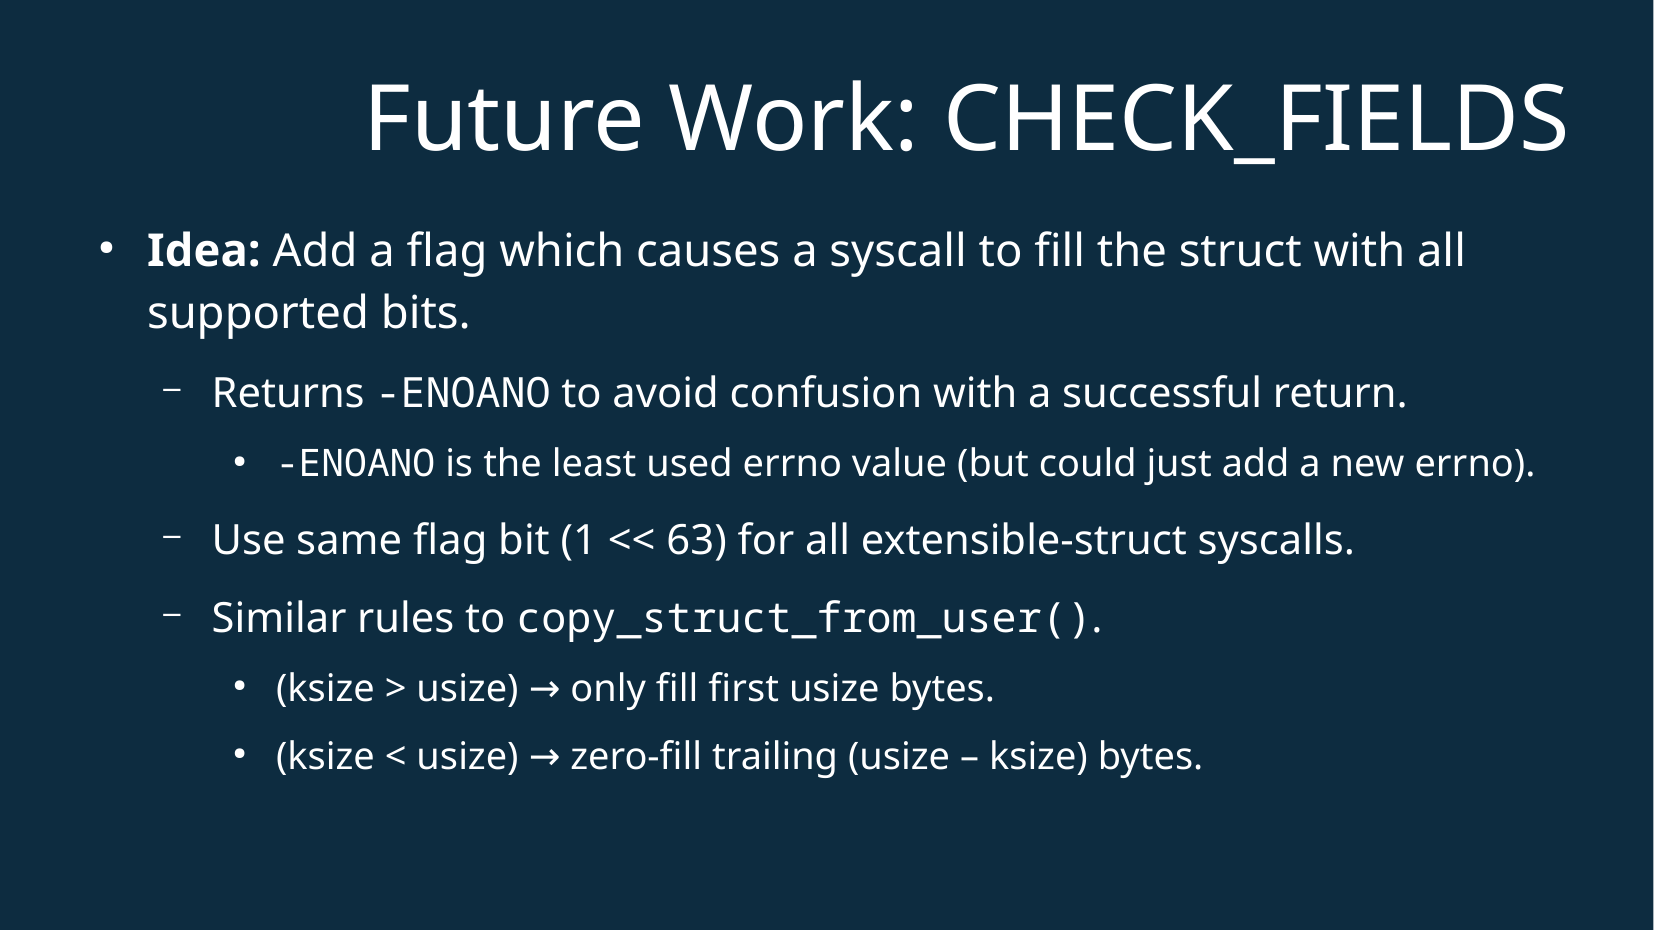

# Future Work: CHECK_FIELDS
Idea: Add a flag which causes a syscall to fill the struct with all supported bits.
Returns -ENOANO to avoid confusion with a successful return.
-ENOANO is the least used errno value (but could just add a new errno).
Use same flag bit (1 << 63) for all extensible-struct syscalls.
Similar rules to copy_struct_from_user().
(ksize > usize) → only fill first usize bytes.
(ksize < usize) → zero-fill trailing (usize – ksize) bytes.